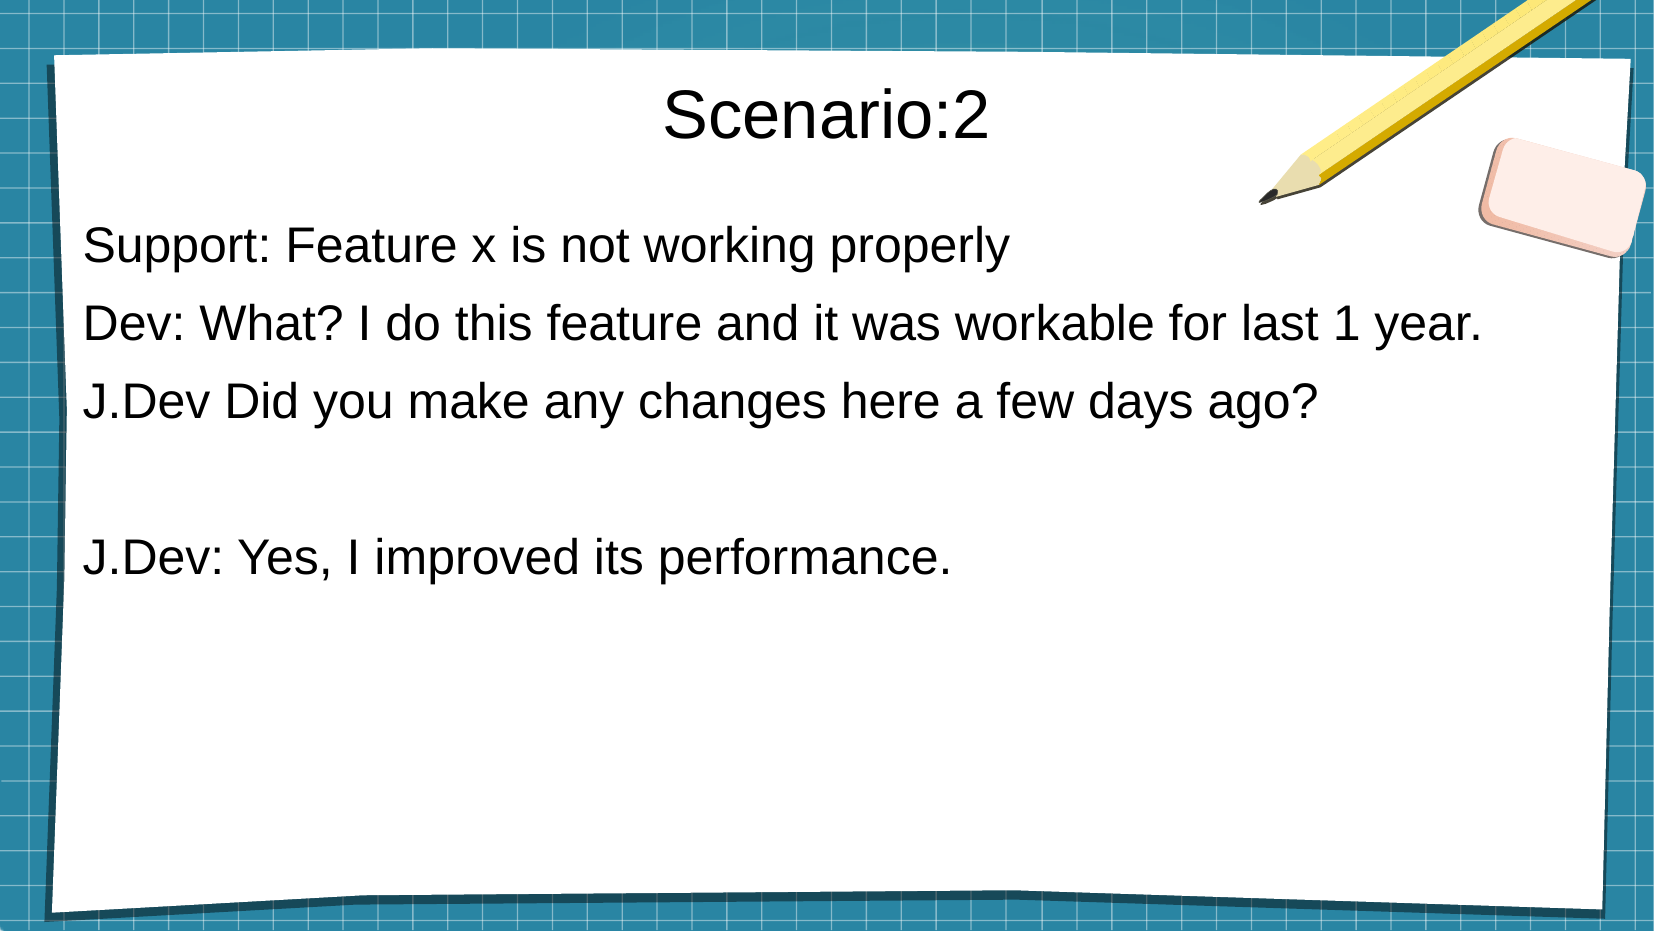

# Scenario:2
Support: Feature x is not working properly
Dev: What? I do this feature and it was workable for last 1 year.
J.Dev Did you make any changes here a few days ago?
J.Dev: Yes, I improved its performance.